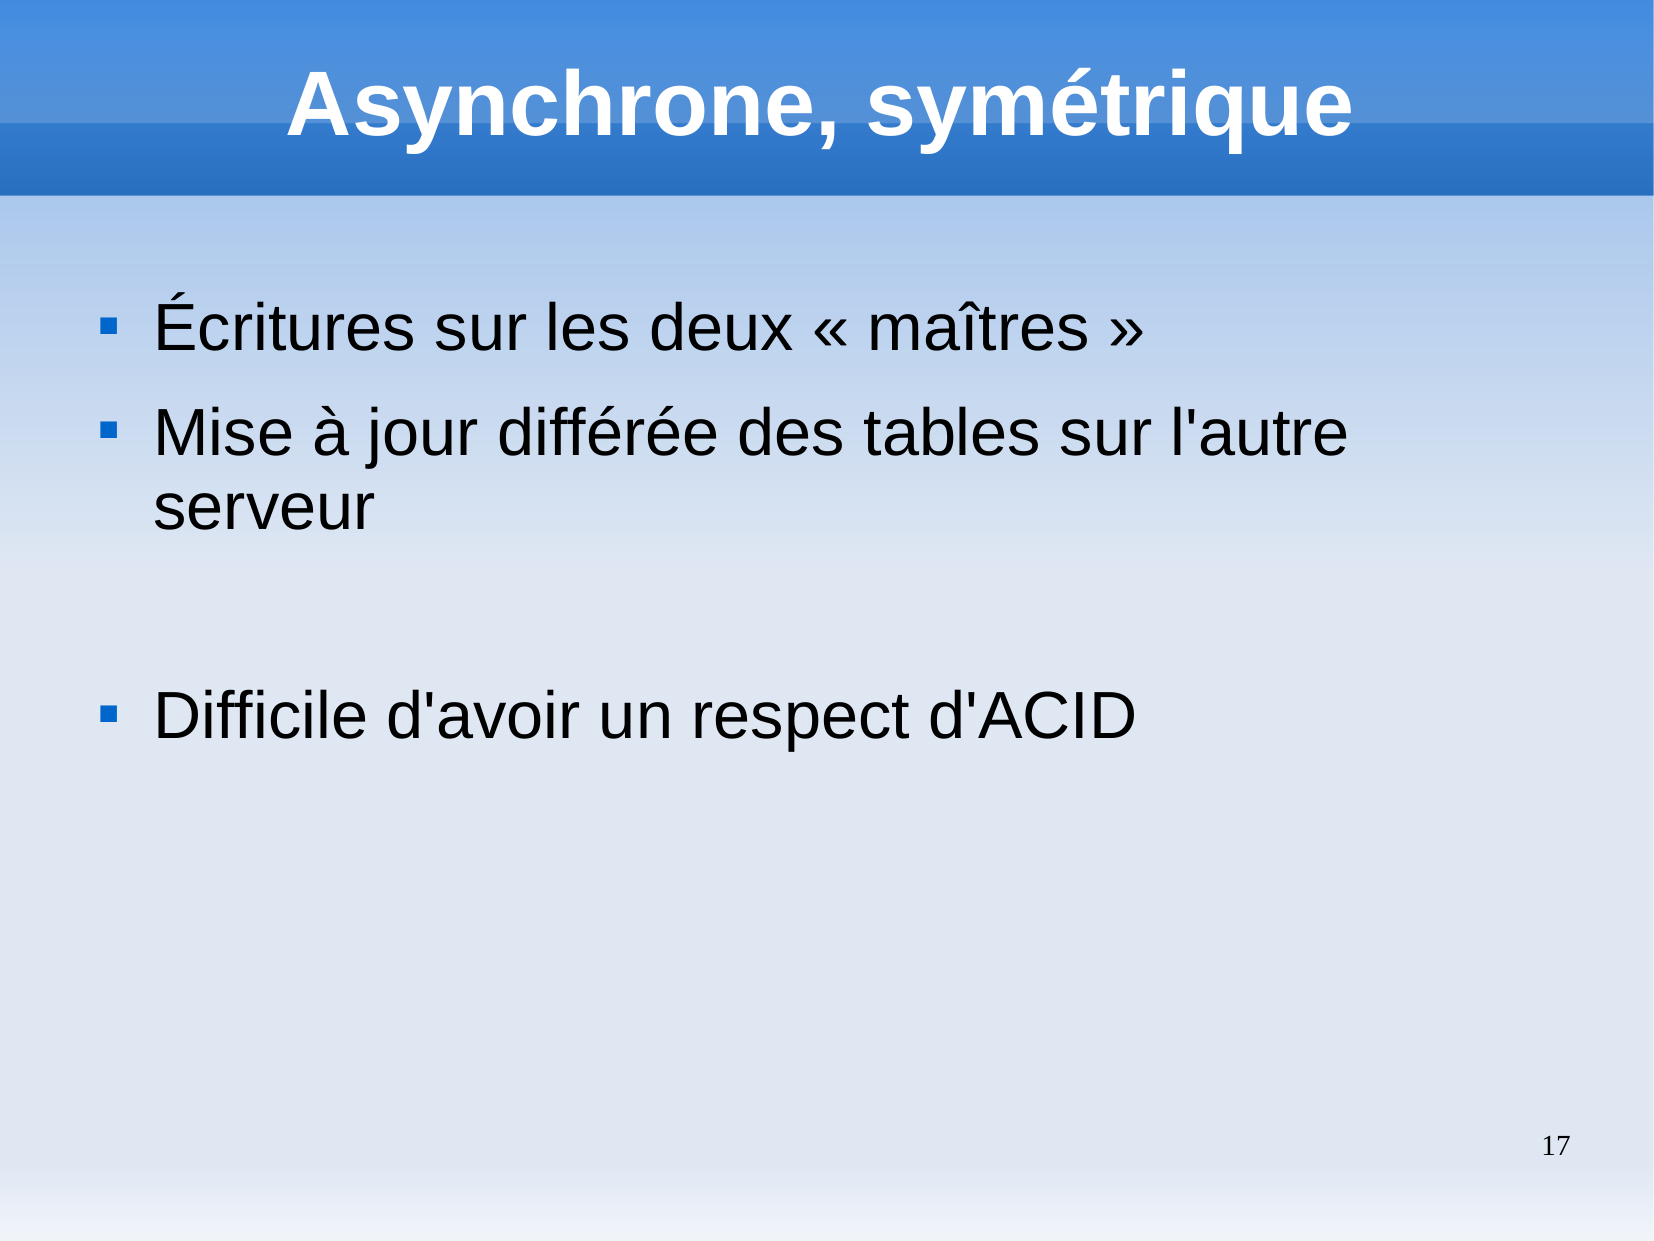

# Asynchrone, symétrique
Écritures sur les deux « maîtres »
Mise à jour différée des tables sur l'autre serveur
Difficile d'avoir un respect d'ACID
17